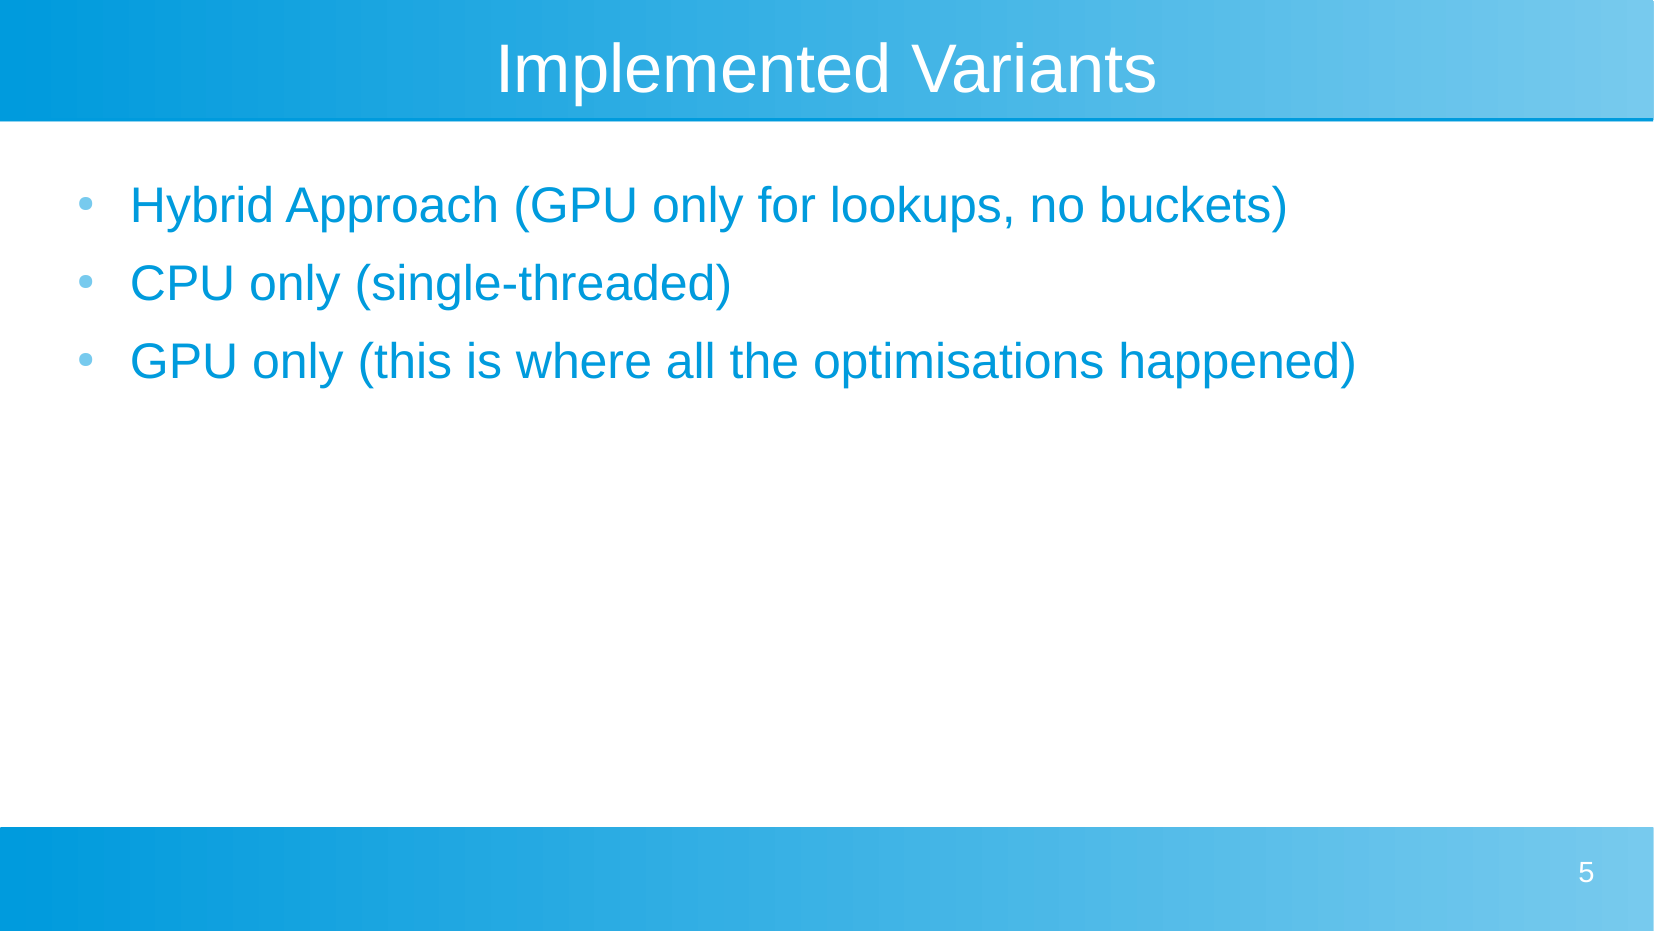

# Implemented Variants
Hybrid Approach (GPU only for lookups, no buckets)
CPU only (single-threaded)
GPU only (this is where all the optimisations happened)
5